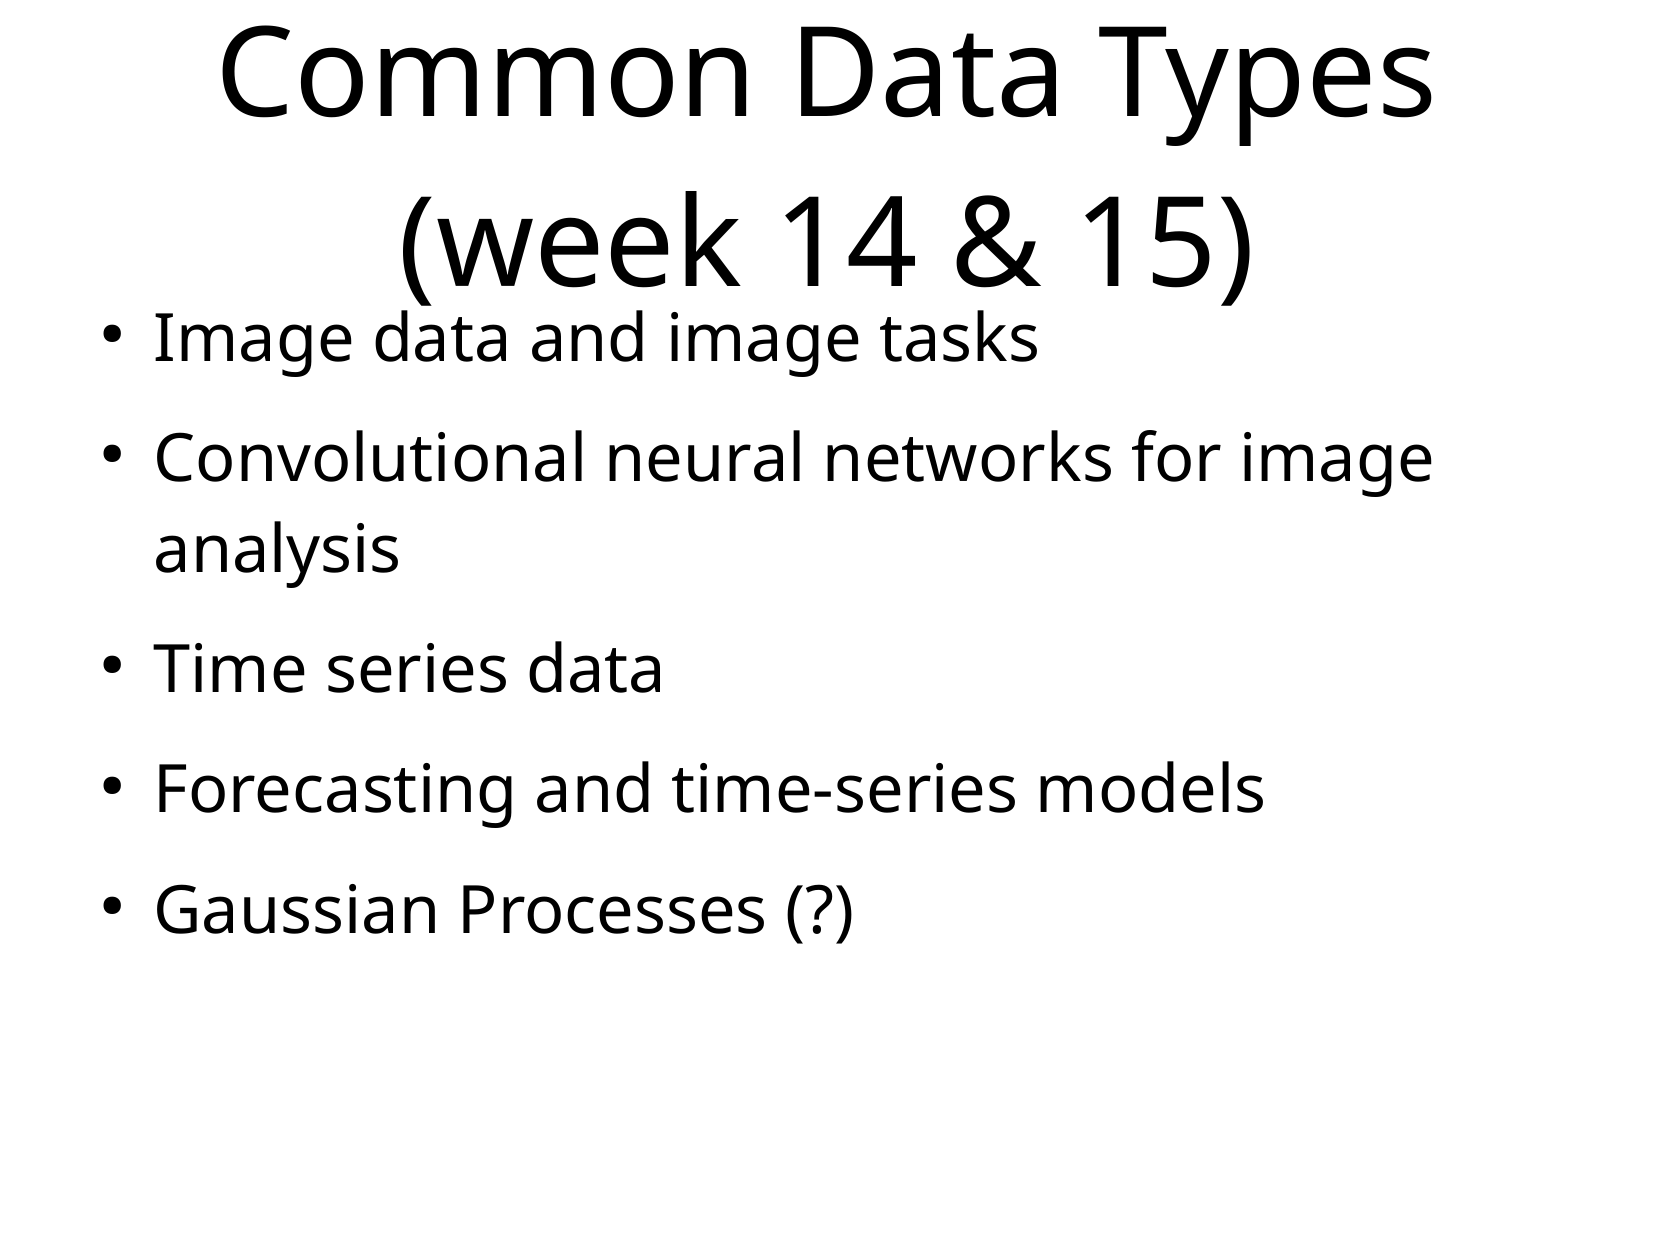

# Common Data Types (week 14 & 15)
Image data and image tasks
Convolutional neural networks for image analysis
Time series data
Forecasting and time-series models
Gaussian Processes (?)